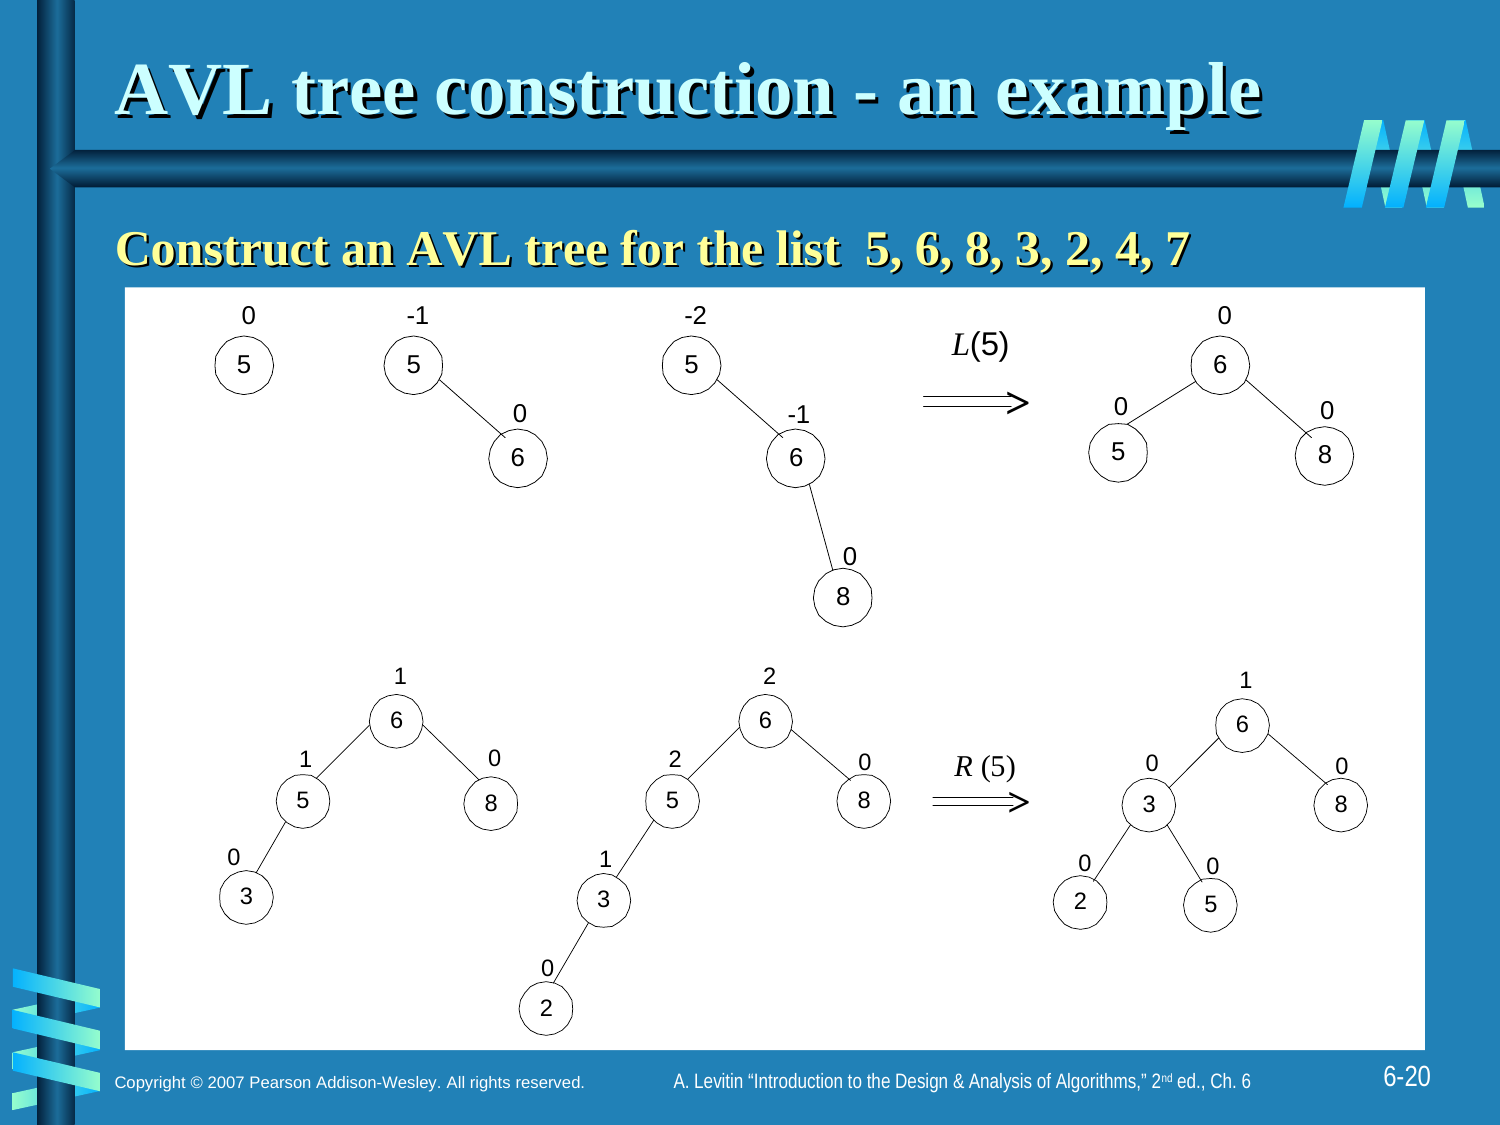

# AVL tree construction - an example
Construct an AVL tree for the list 5, 6, 8, 3, 2, 4, 7